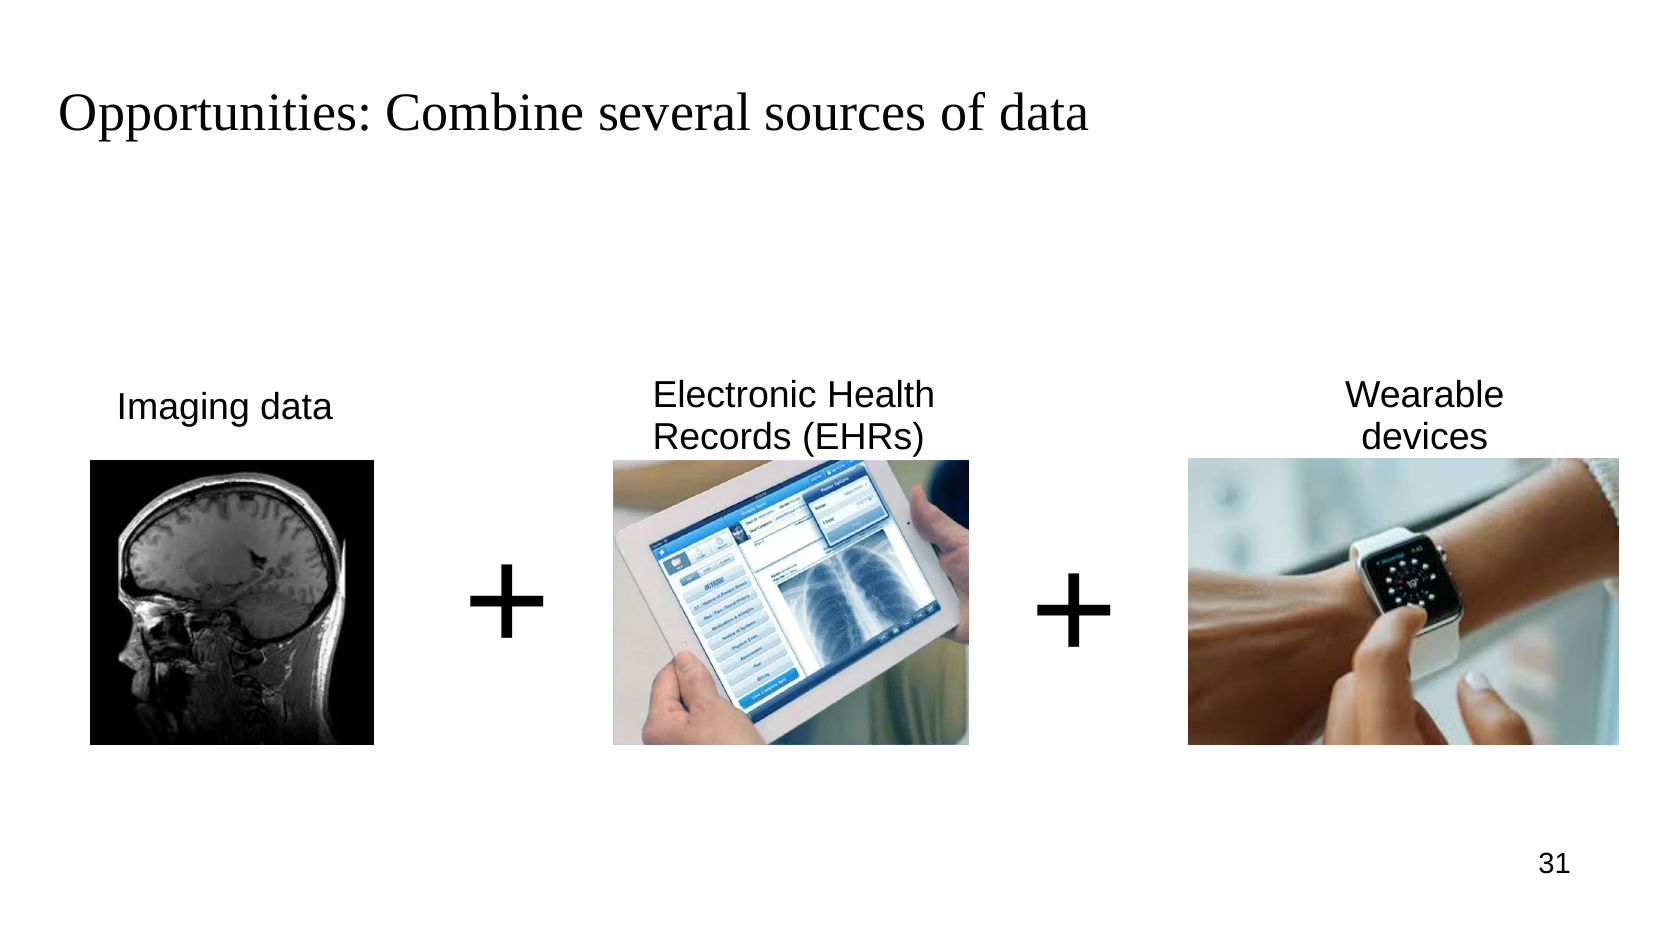

# Opportunities: Combine several sources of data
Electronic Health Records (EHRs)
Wearable
devices
Imaging data
+
+
31